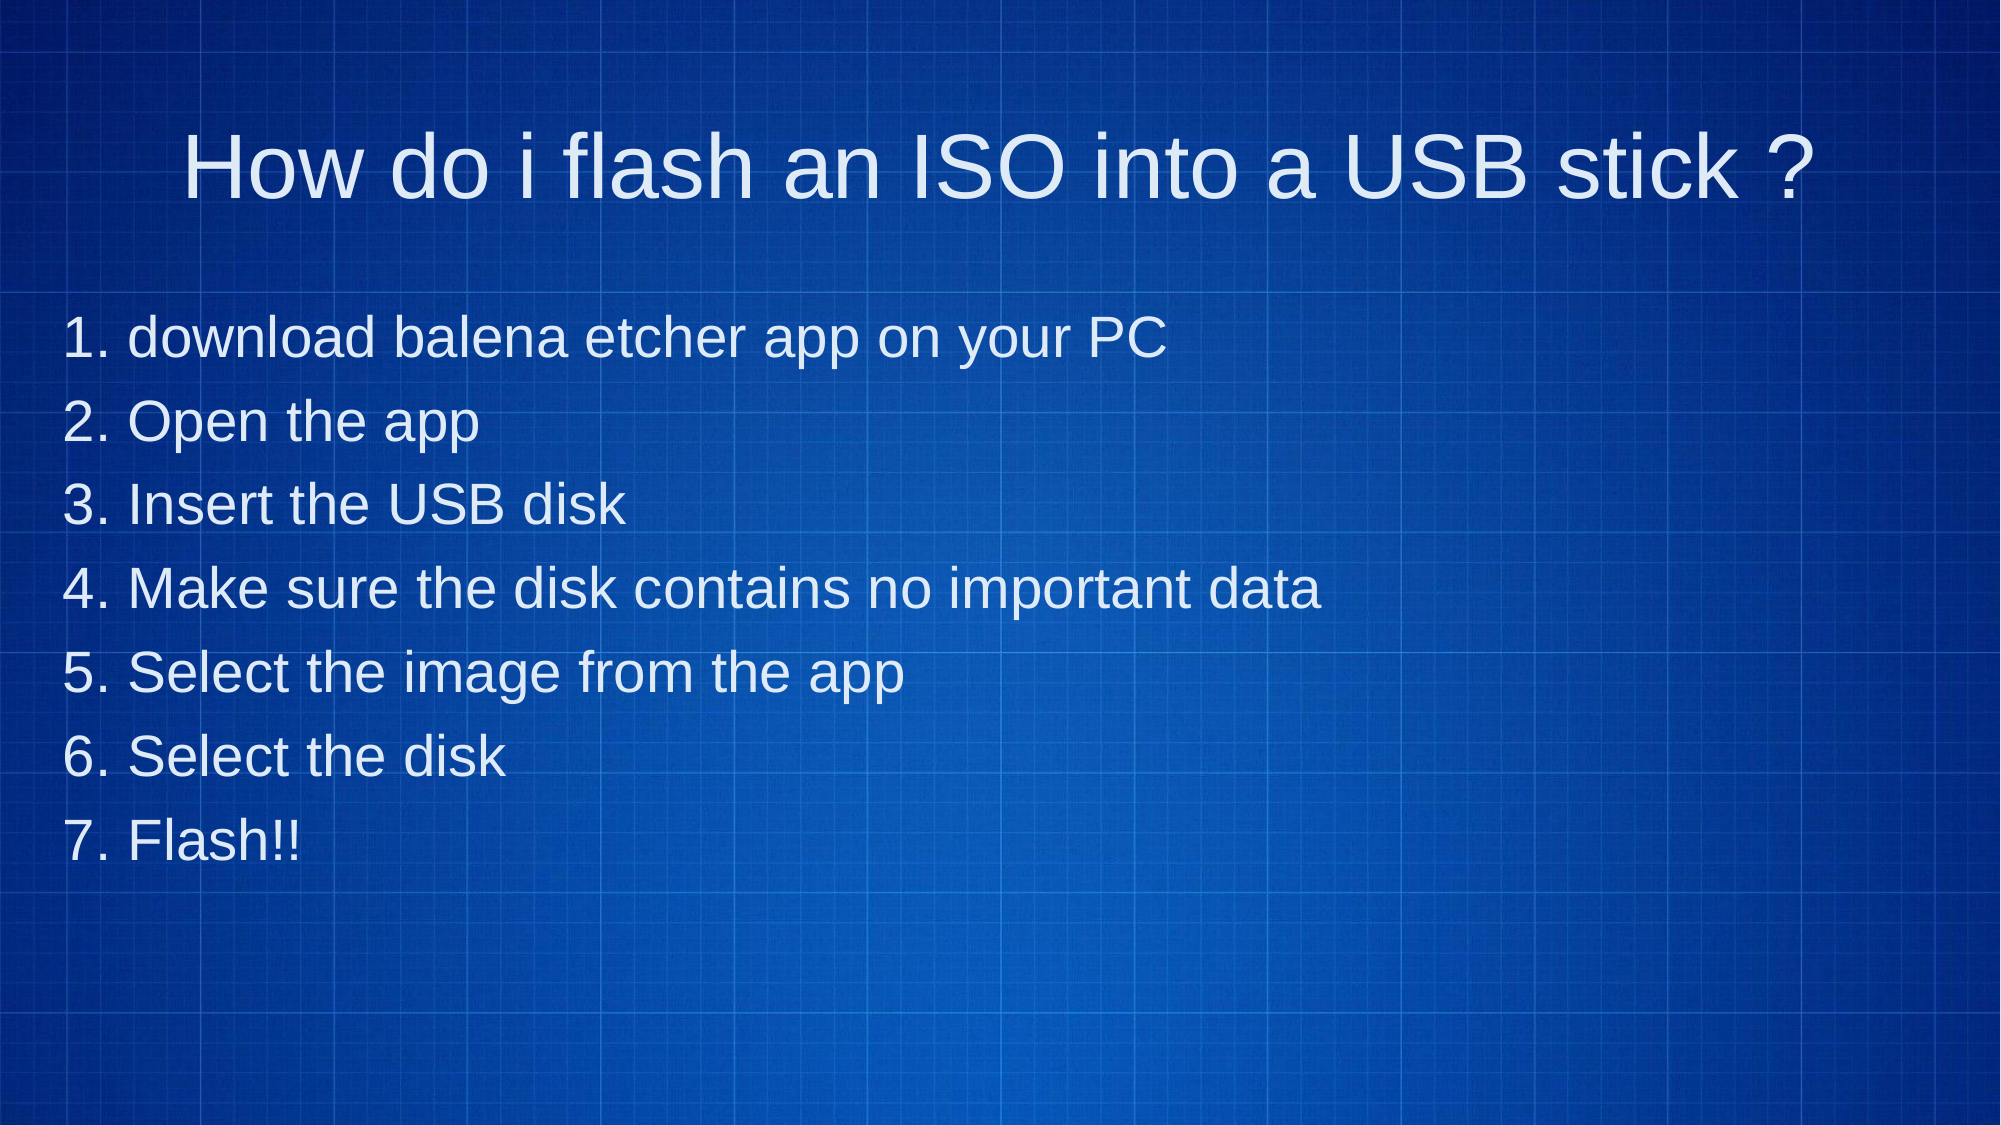

# How do i flash an ISO into a USB stick ?
download balena etcher app on your PC
Open the app
Insert the USB disk
Make sure the disk contains no important data
Select the image from the app
Select the disk
Flash!!